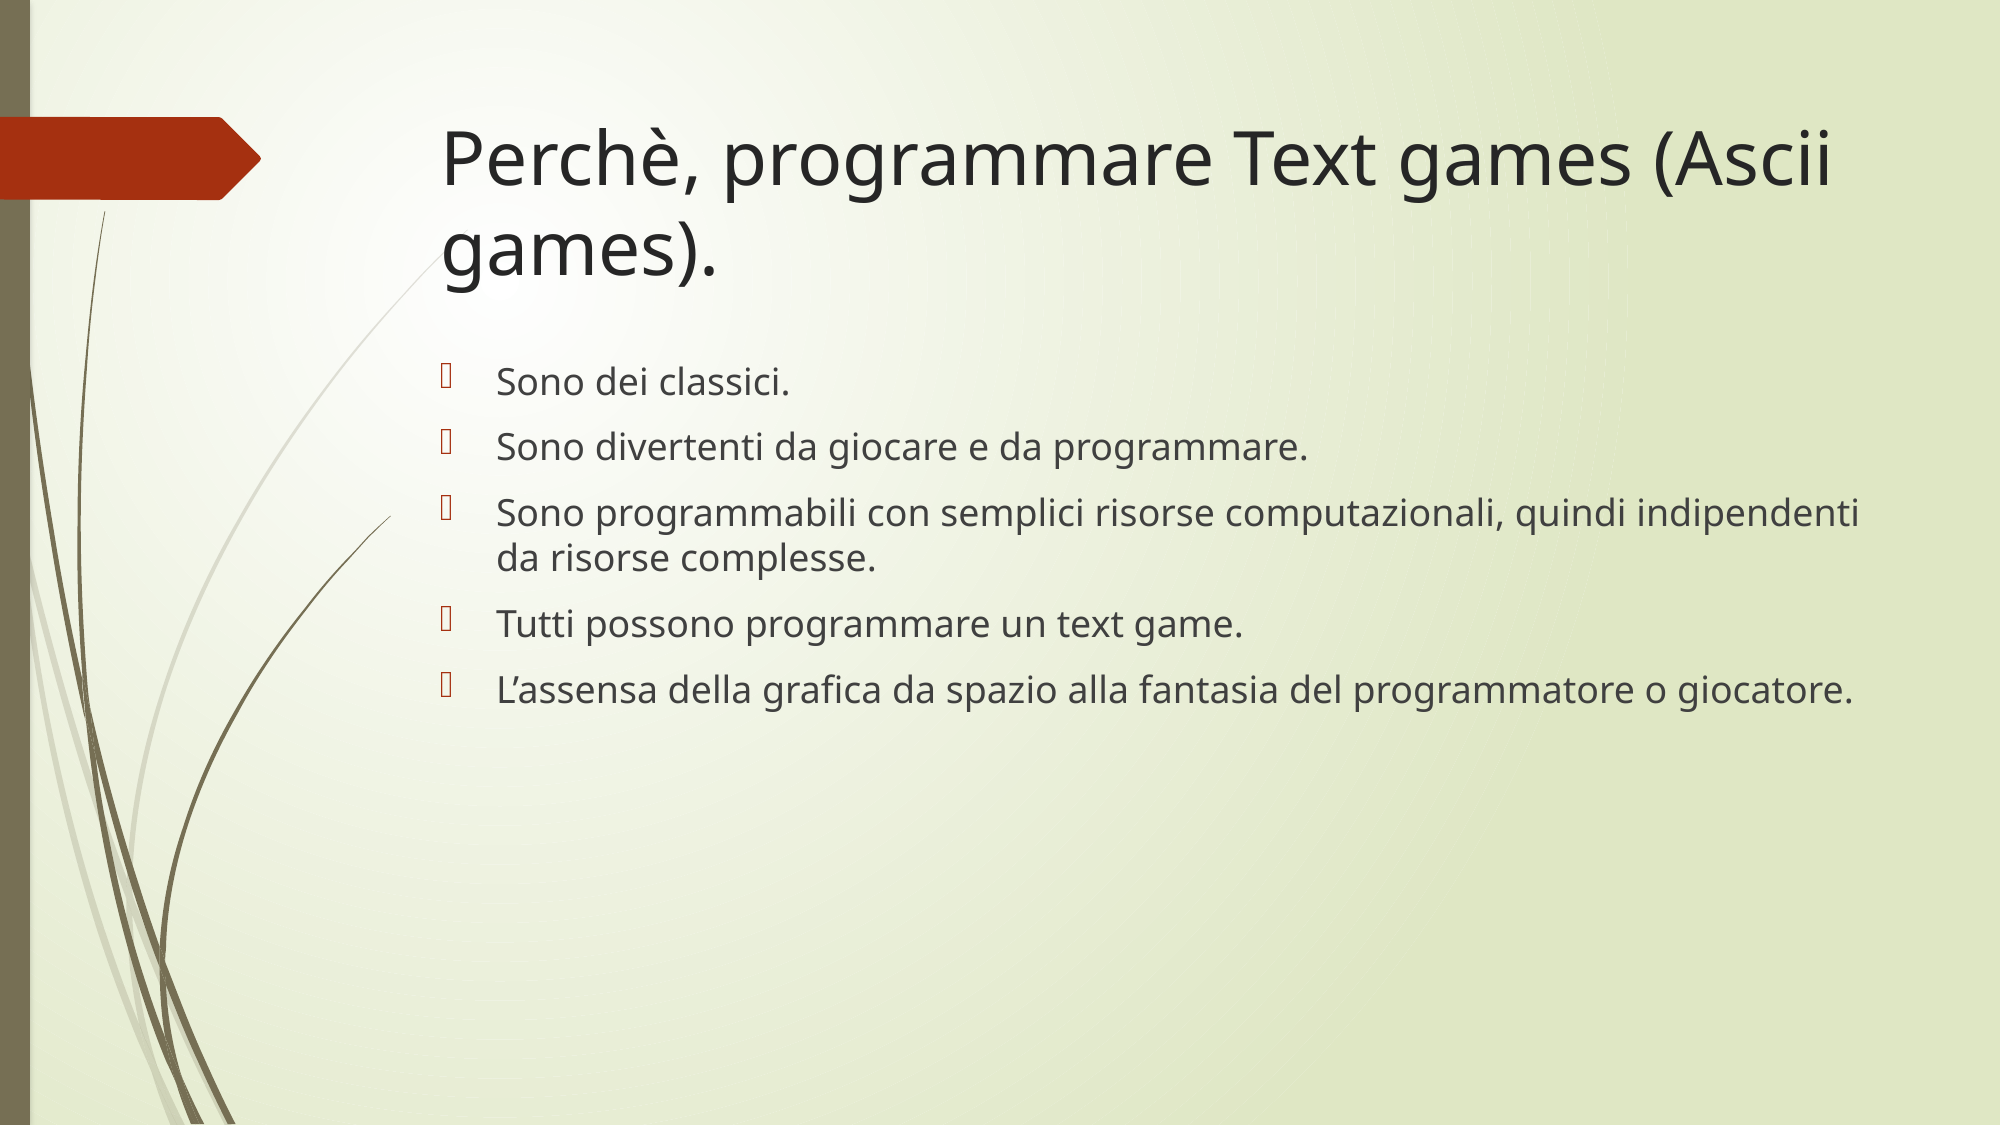

# Perchè, programmare Text games (Ascii games).
Sono dei classici.
Sono divertenti da giocare e da programmare.
Sono programmabili con semplici risorse computazionali, quindi indipendenti da risorse complesse.
Tutti possono programmare un text game.
L’assensa della grafica da spazio alla fantasia del programmatore o giocatore.